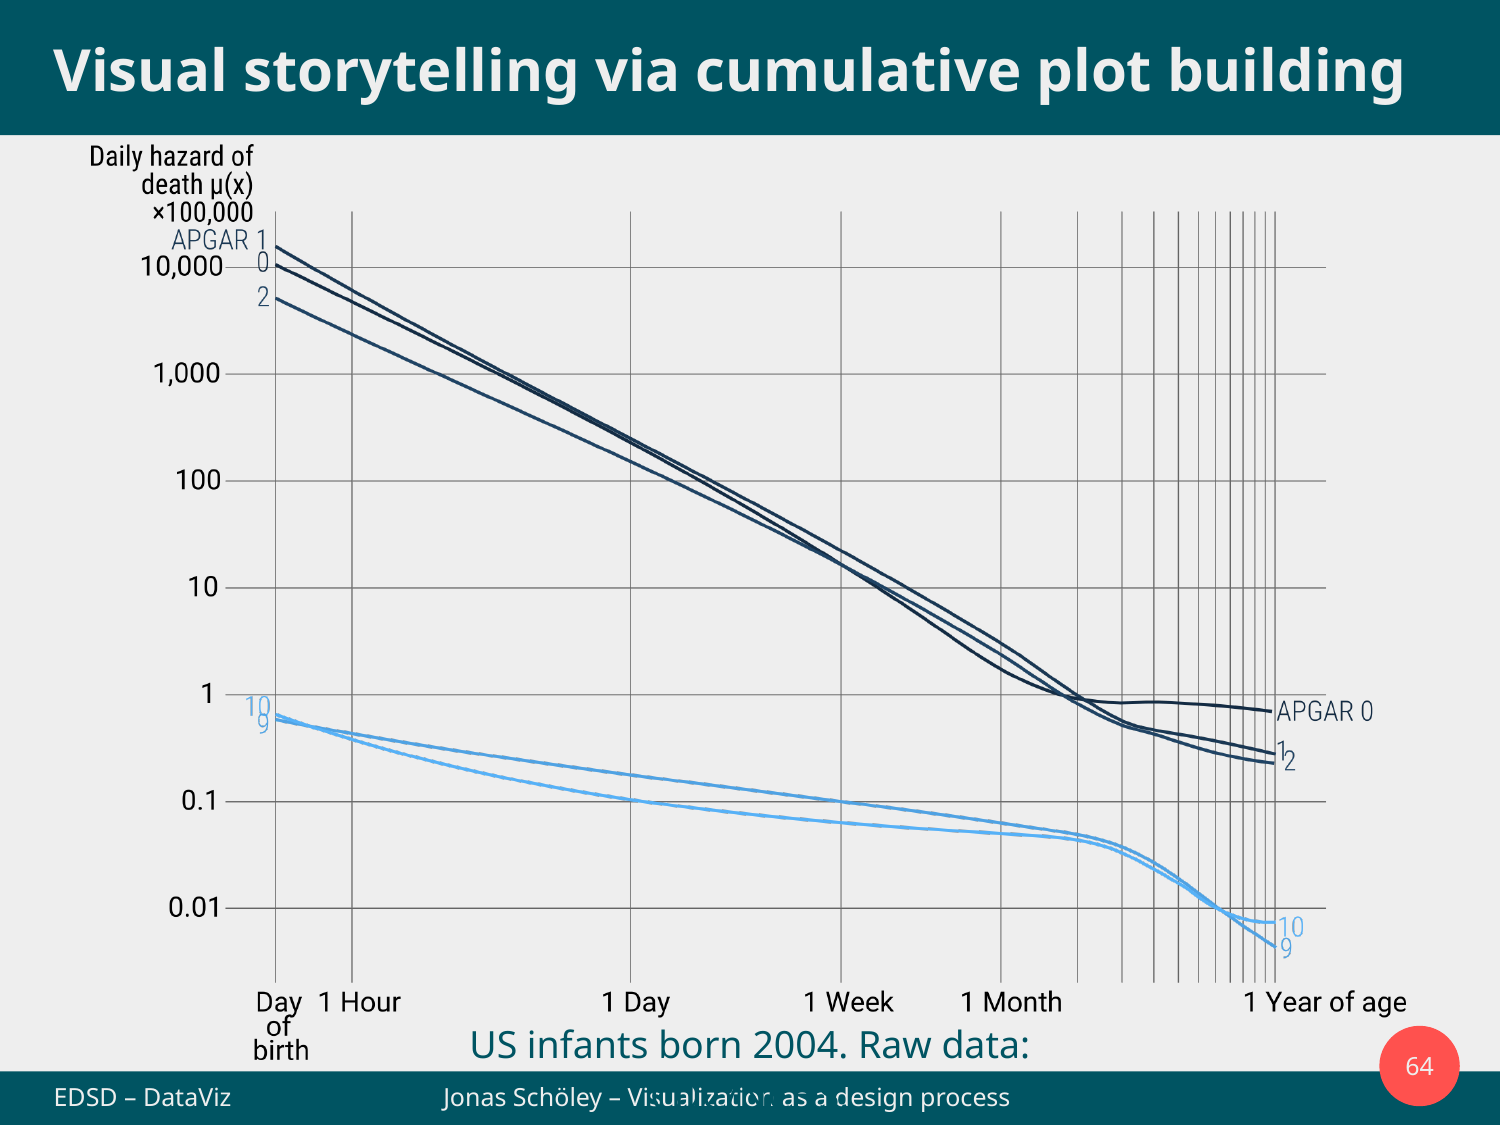

# Visual storytelling via cumulative plot building
US infants born 2004. Raw data: CDC/NCHS.
64
EDSD – DataViz
Jonas Schöley – Visualization as a design process